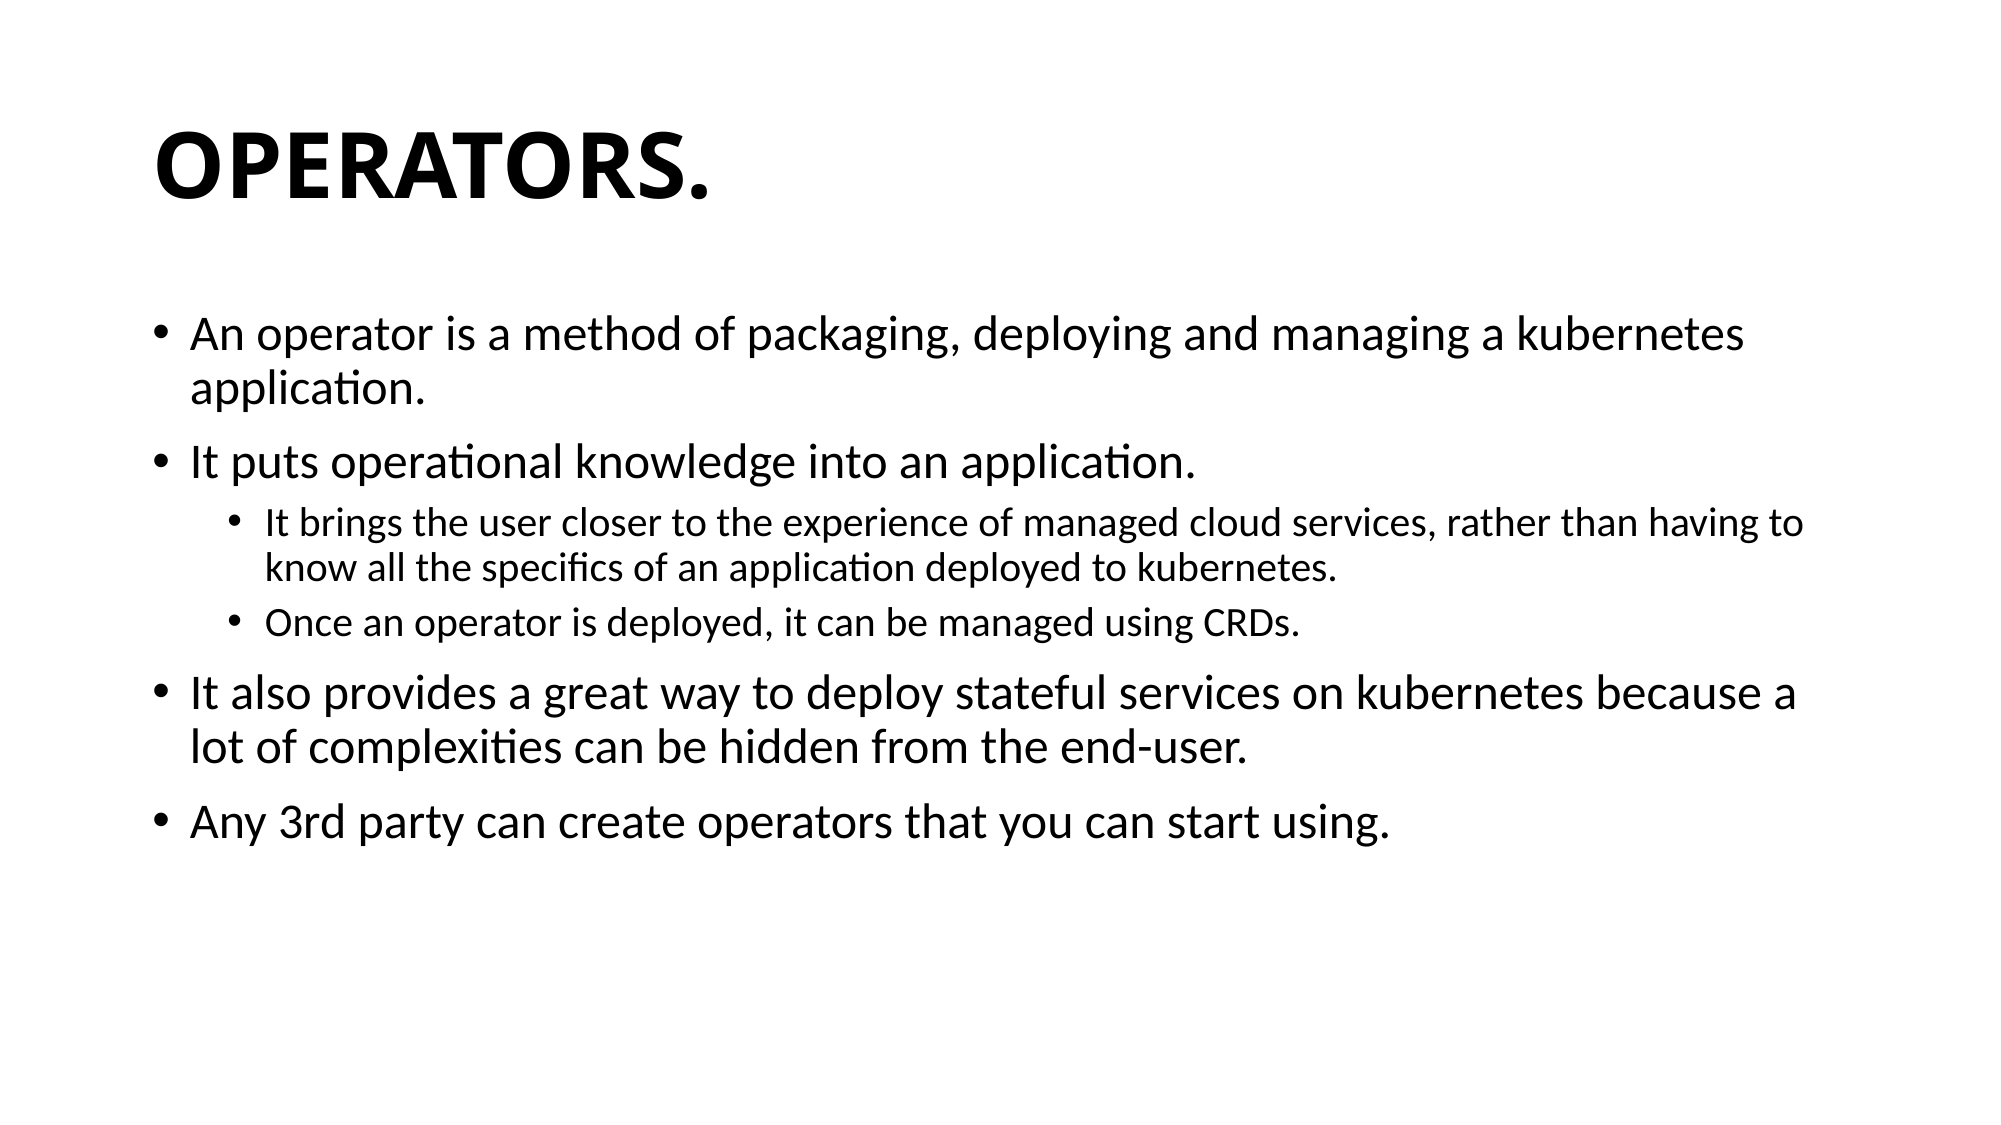

# OPERATORS.
An operator is a method of packaging, deploying and managing a kubernetes application.
It puts operational knowledge into an application.
It brings the user closer to the experience of managed cloud services, rather than having to know all the specifics of an application deployed to kubernetes.
Once an operator is deployed, it can be managed using CRDs.
It also provides a great way to deploy stateful services on kubernetes because a lot of complexities can be hidden from the end-user.
Any 3rd party can create operators that you can start using.